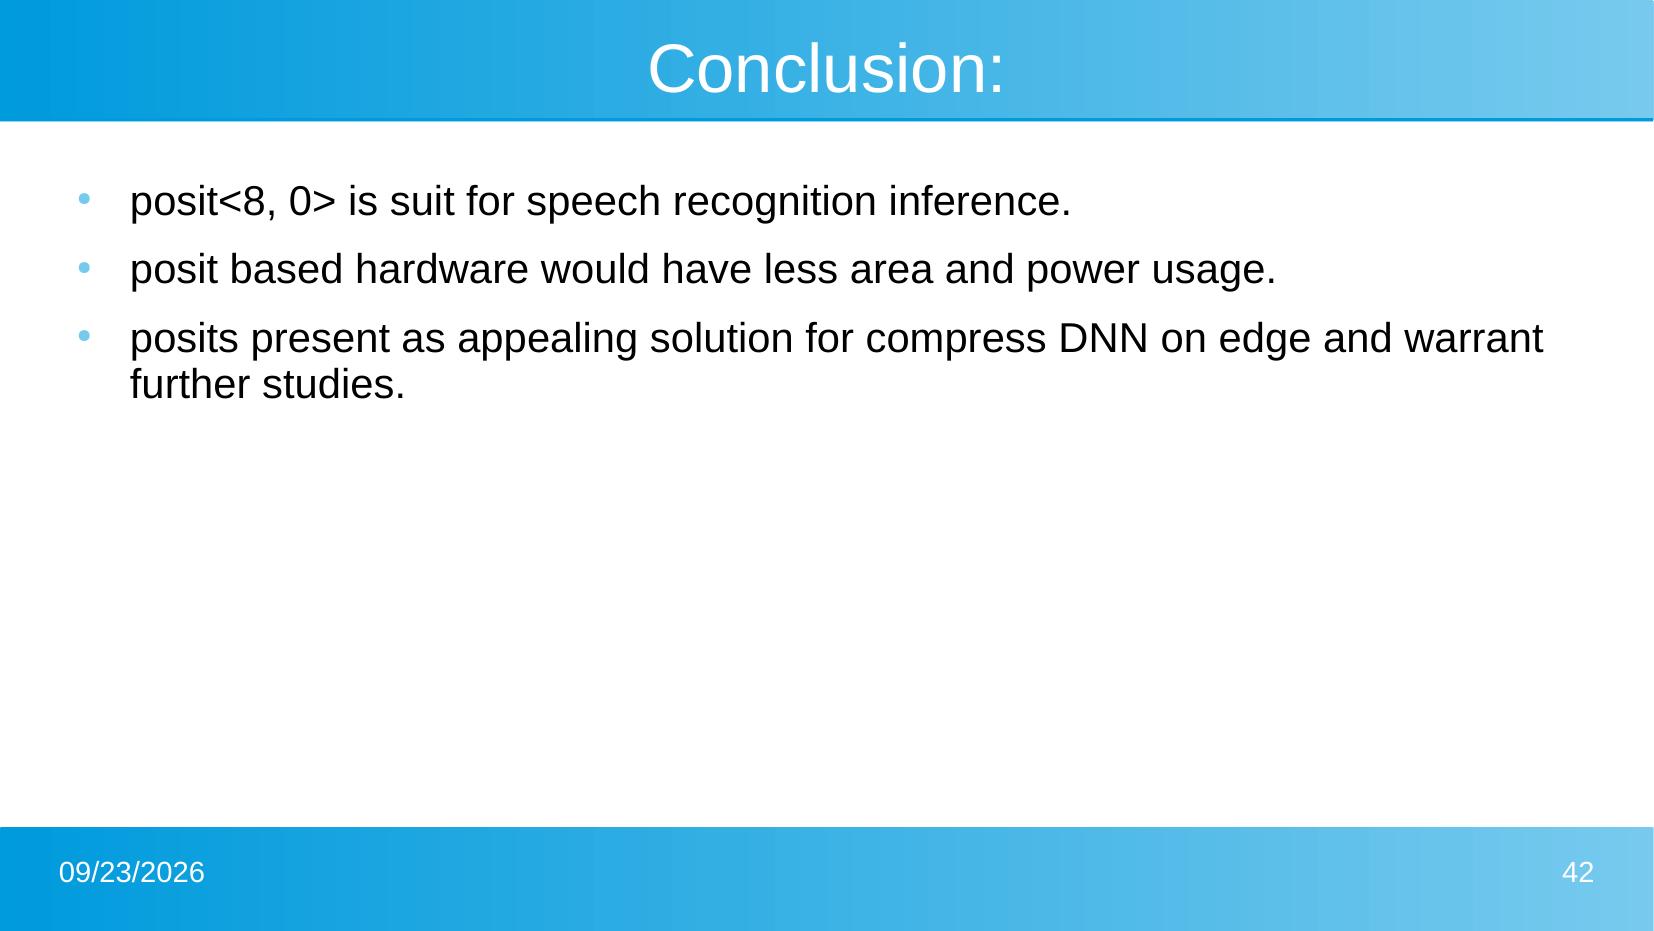

# Conclusion:
posit<8, 0> is suit for speech recognition inference.
posit based hardware would have less area and power usage.
posits present as appealing solution for compress DNN on edge and warrant further studies.
42